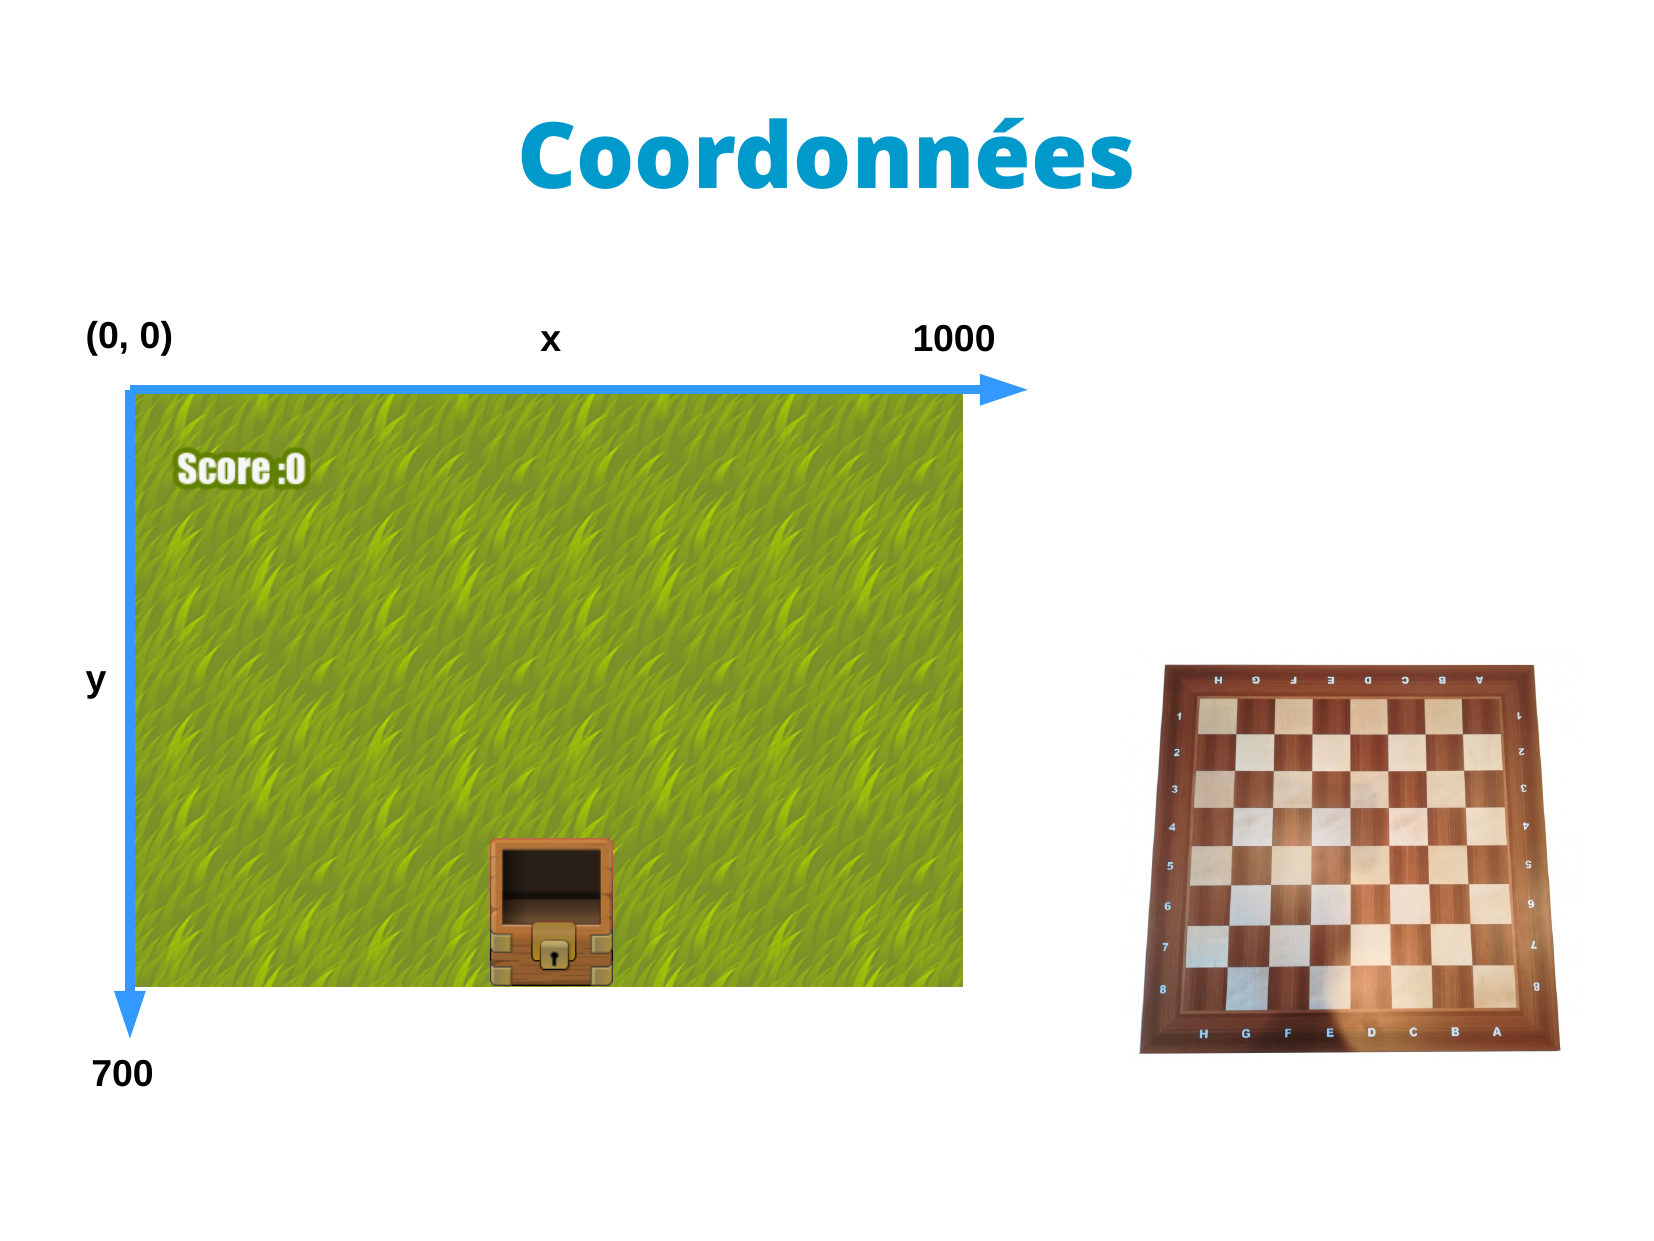

# Coordonnées
(0, 0)
x
1000
y
700